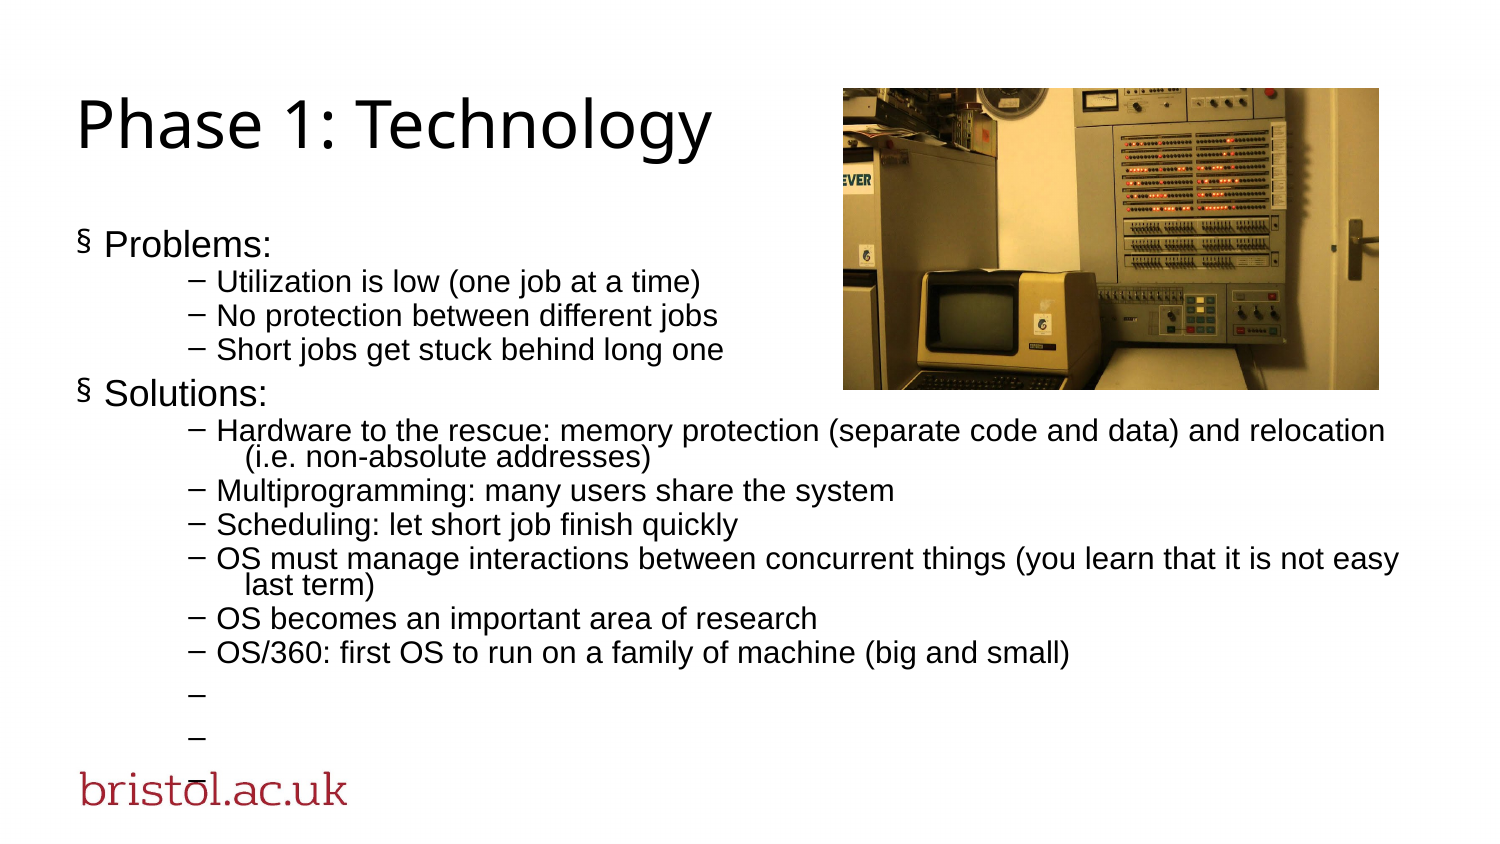

# Phase 1: Technology
Problems:
Utilization is low (one job at a time)
No protection between different jobs
Short jobs get stuck behind long one
Solutions:
Hardware to the rescue: memory protection (separate code and data) and relocation (i.e. non-absolute addresses)
Multiprogramming: many users share the system
Scheduling: let short job finish quickly
OS must manage interactions between concurrent things (you learn that it is not easy last term)
OS becomes an important area of research
OS/360: first OS to run on a family of machine (big and small)